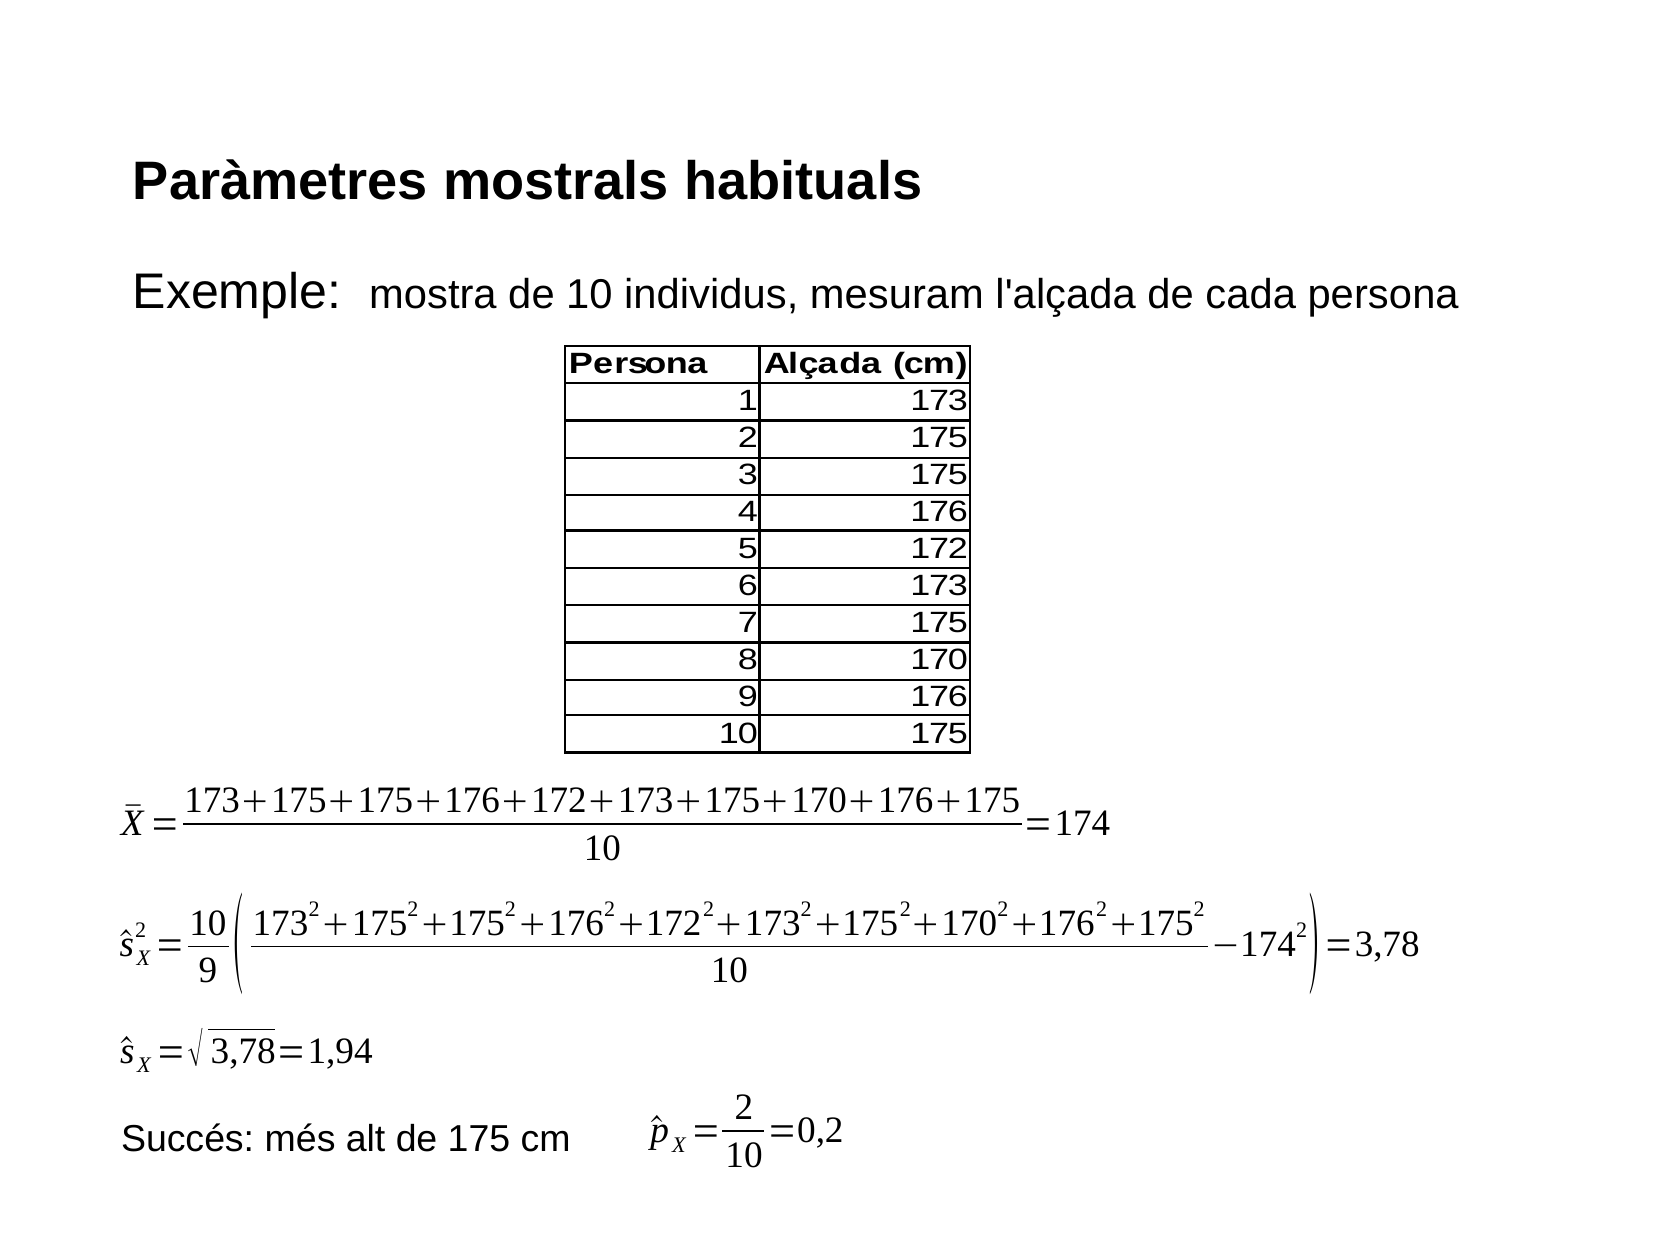

Paràmetres mostrals habituals
Exemple: mostra de 10 individus, mesuram l'alçada de cada persona
Succés: més alt de 175 cm